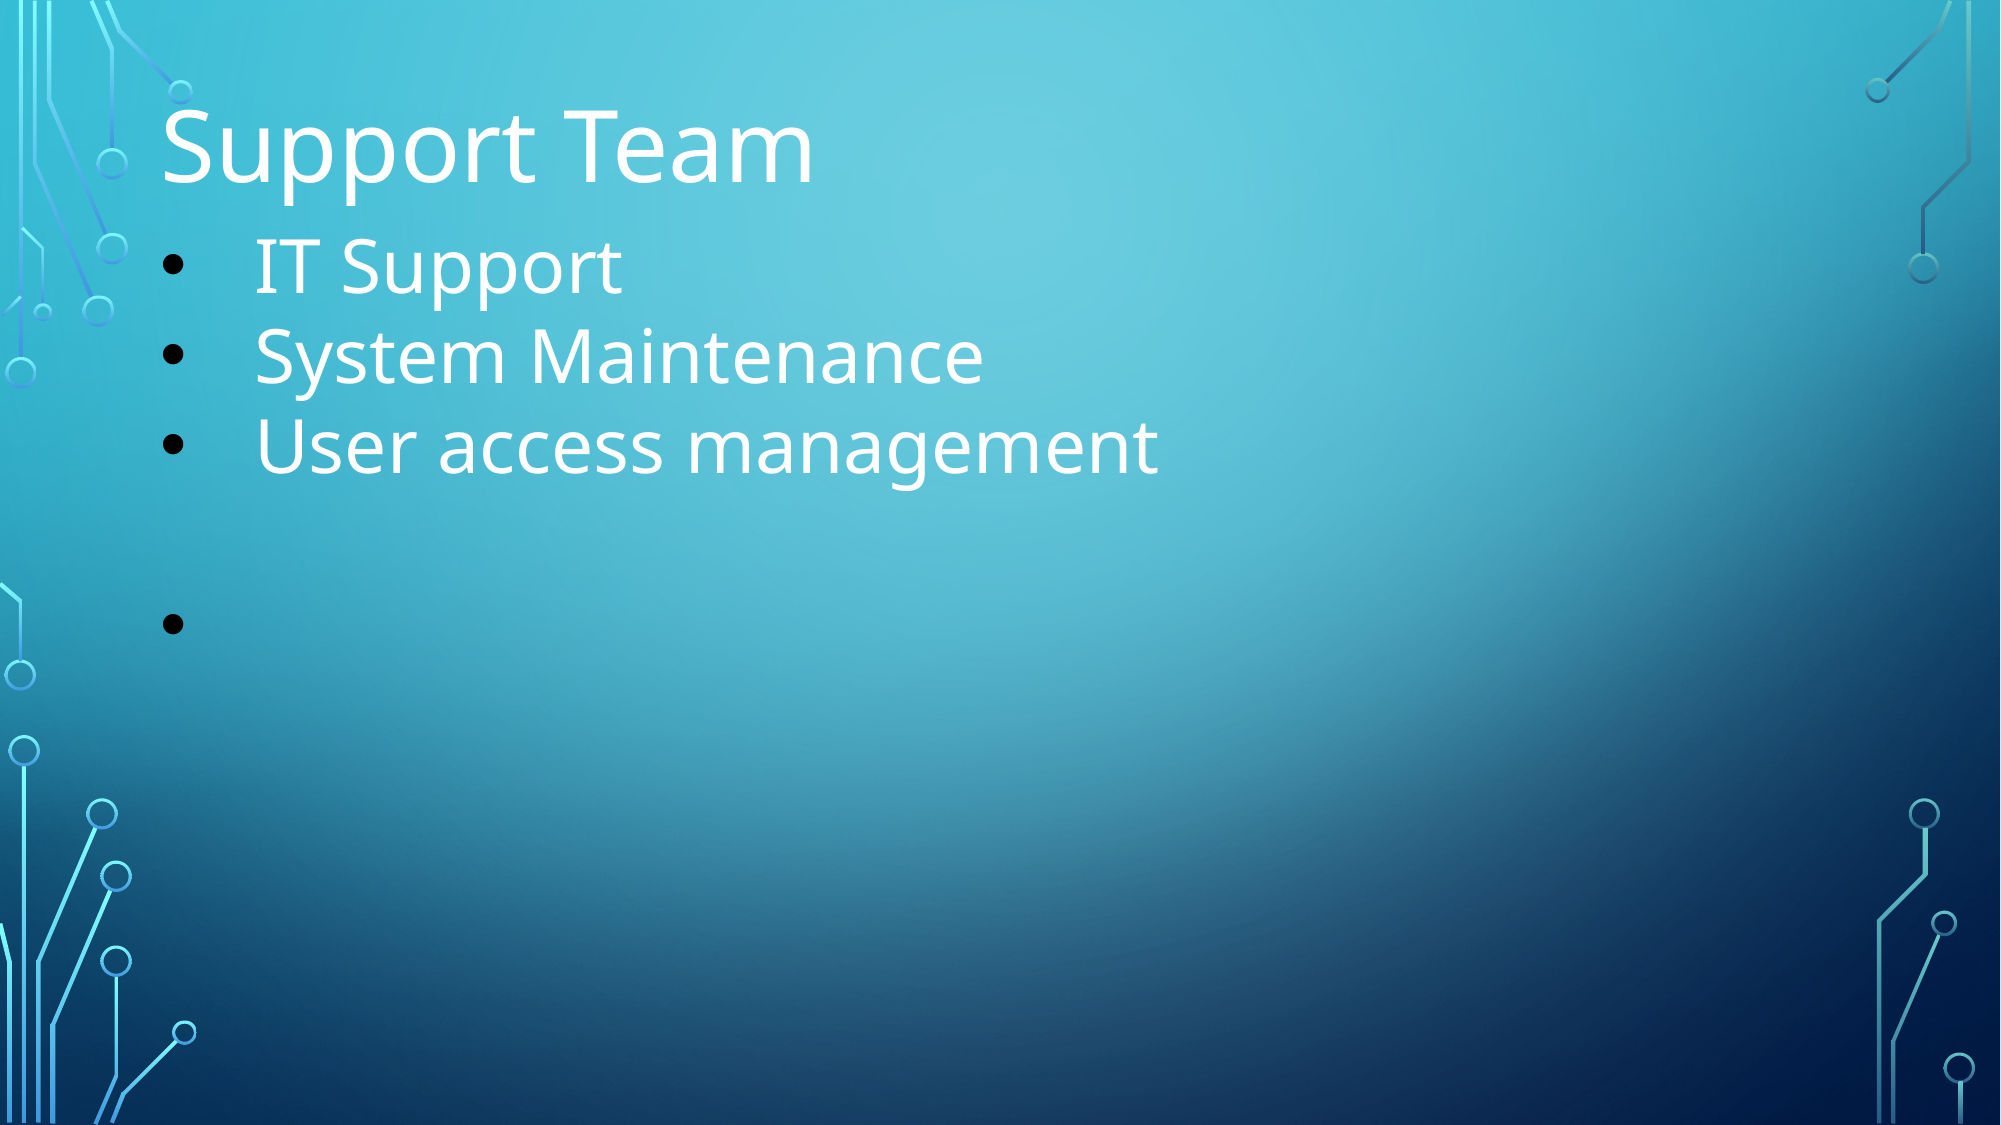

Support Team
IT Support
System Maintenance
User access management